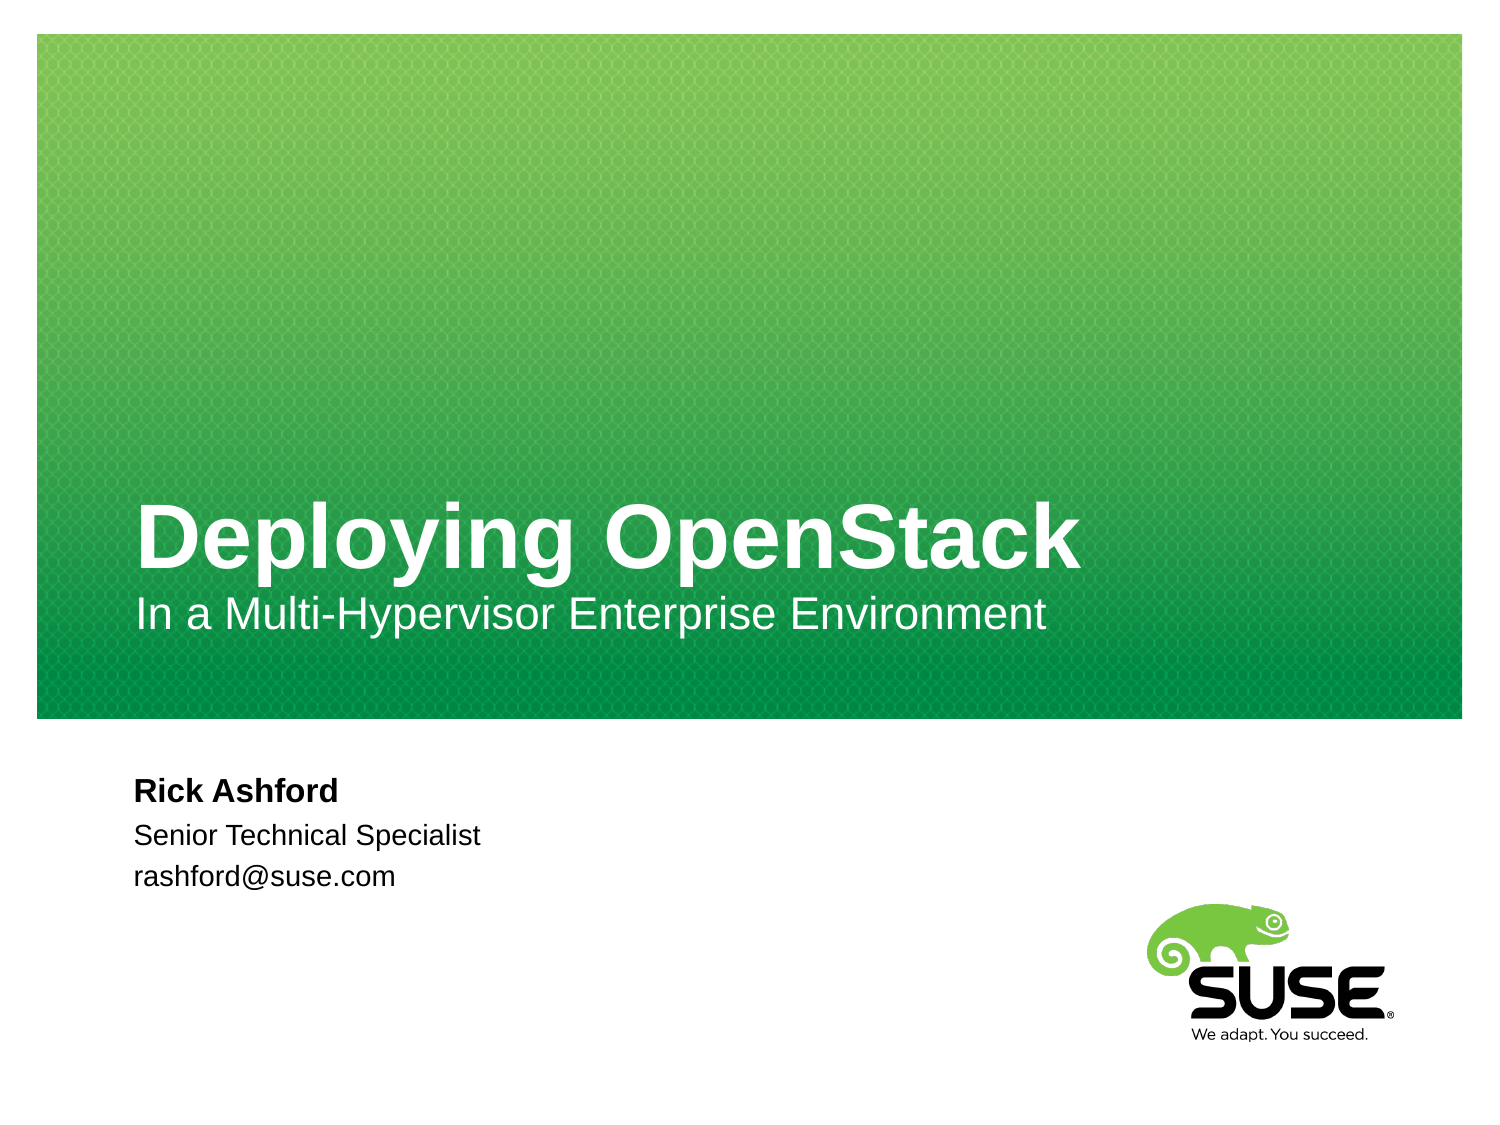

# Deploying OpenStack In a Multi-Hypervisor Enterprise Environment
Rick Ashford
Senior Technical Specialist
rashford@suse.com